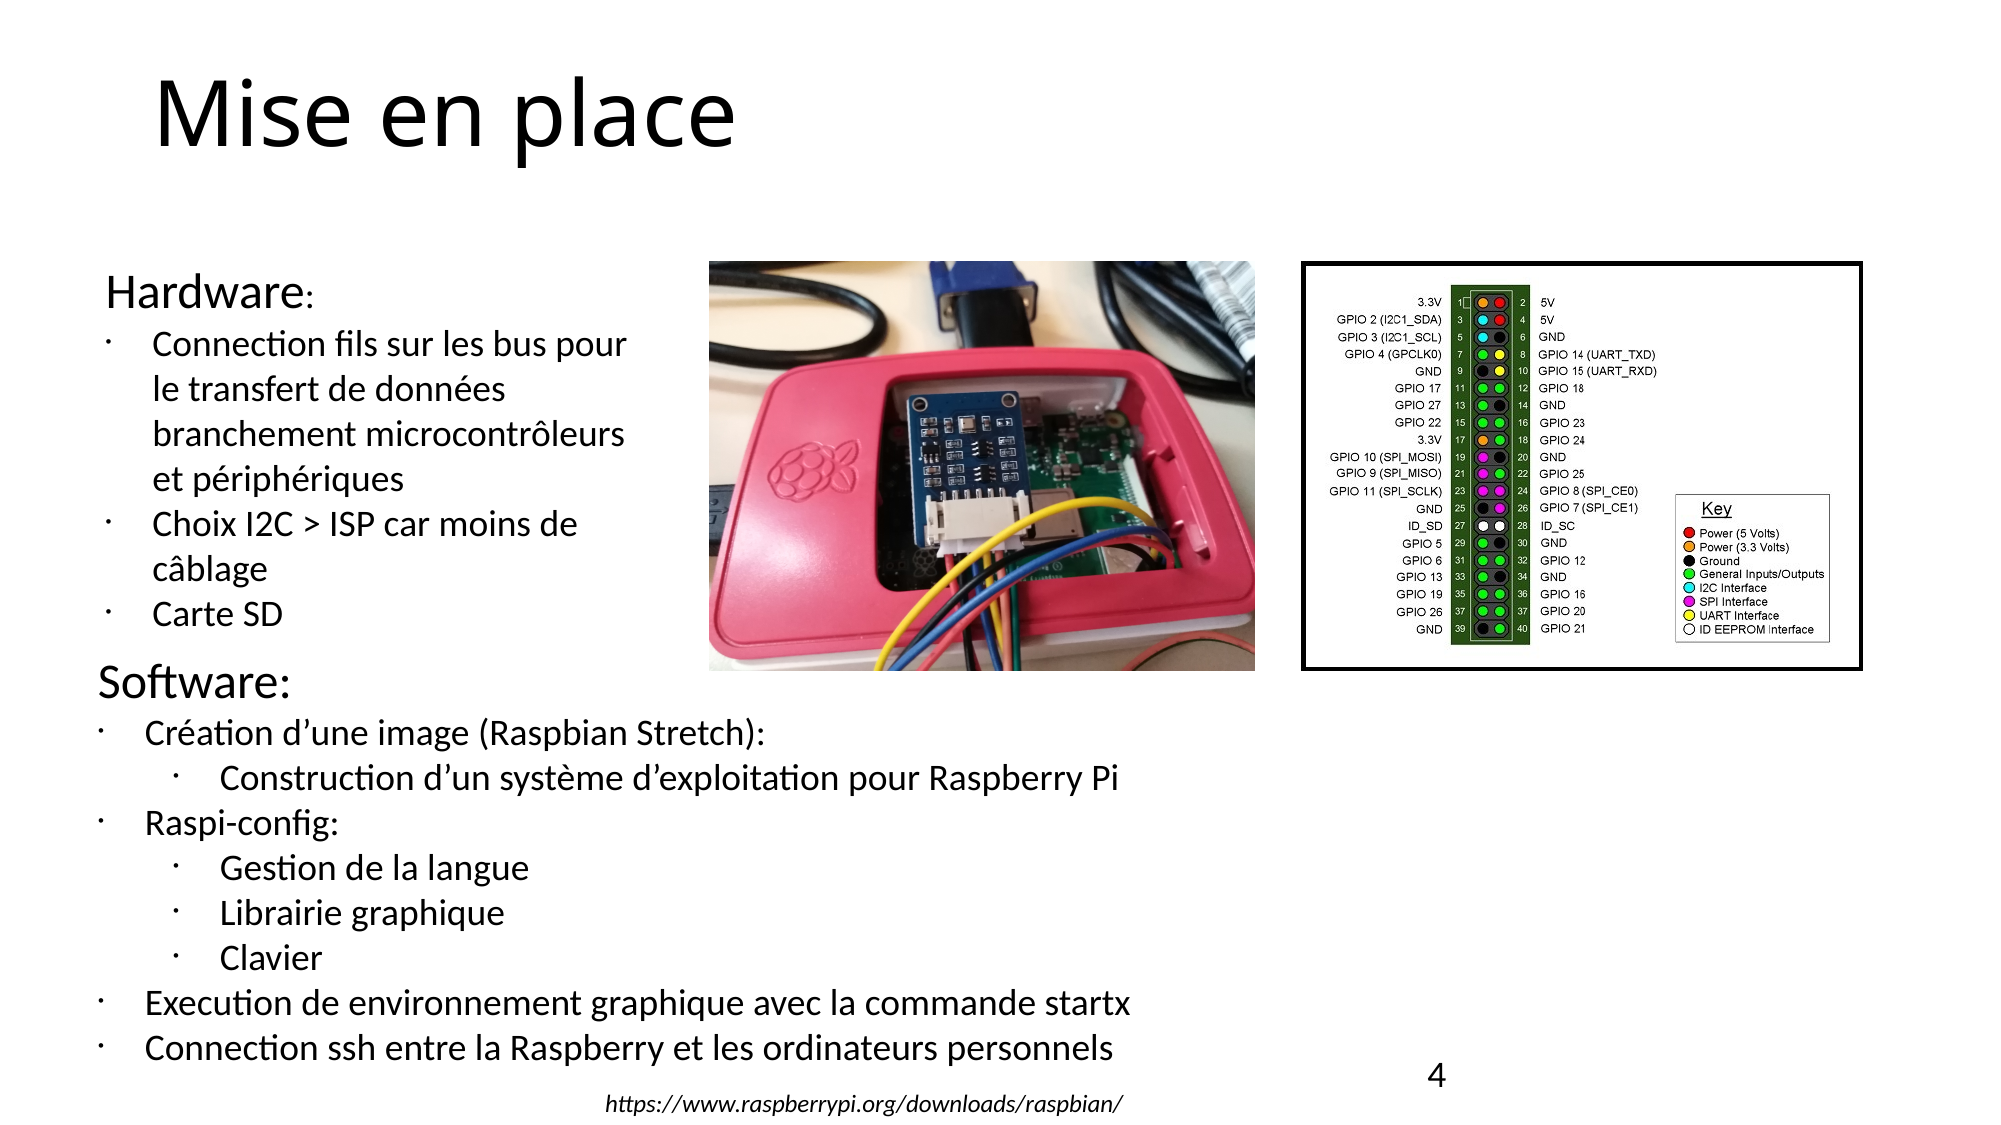

# Mise en place
Hardware:
Connection fils sur les bus pour le transfert de données branchement microcontrôleurs et périphériques
Choix I2C > ISP car moins de câblage
Carte SD
Software:
Création d’une image (Raspbian Stretch):
Construction d’un système d’exploitation pour Raspberry Pi
Raspi-config:
Gestion de la langue
Librairie graphique
Clavier
Execution de environnement graphique avec la commande startx
Connection ssh entre la Raspberry et les ordinateurs personnels
https://www.raspberrypi.org/downloads/raspbian/